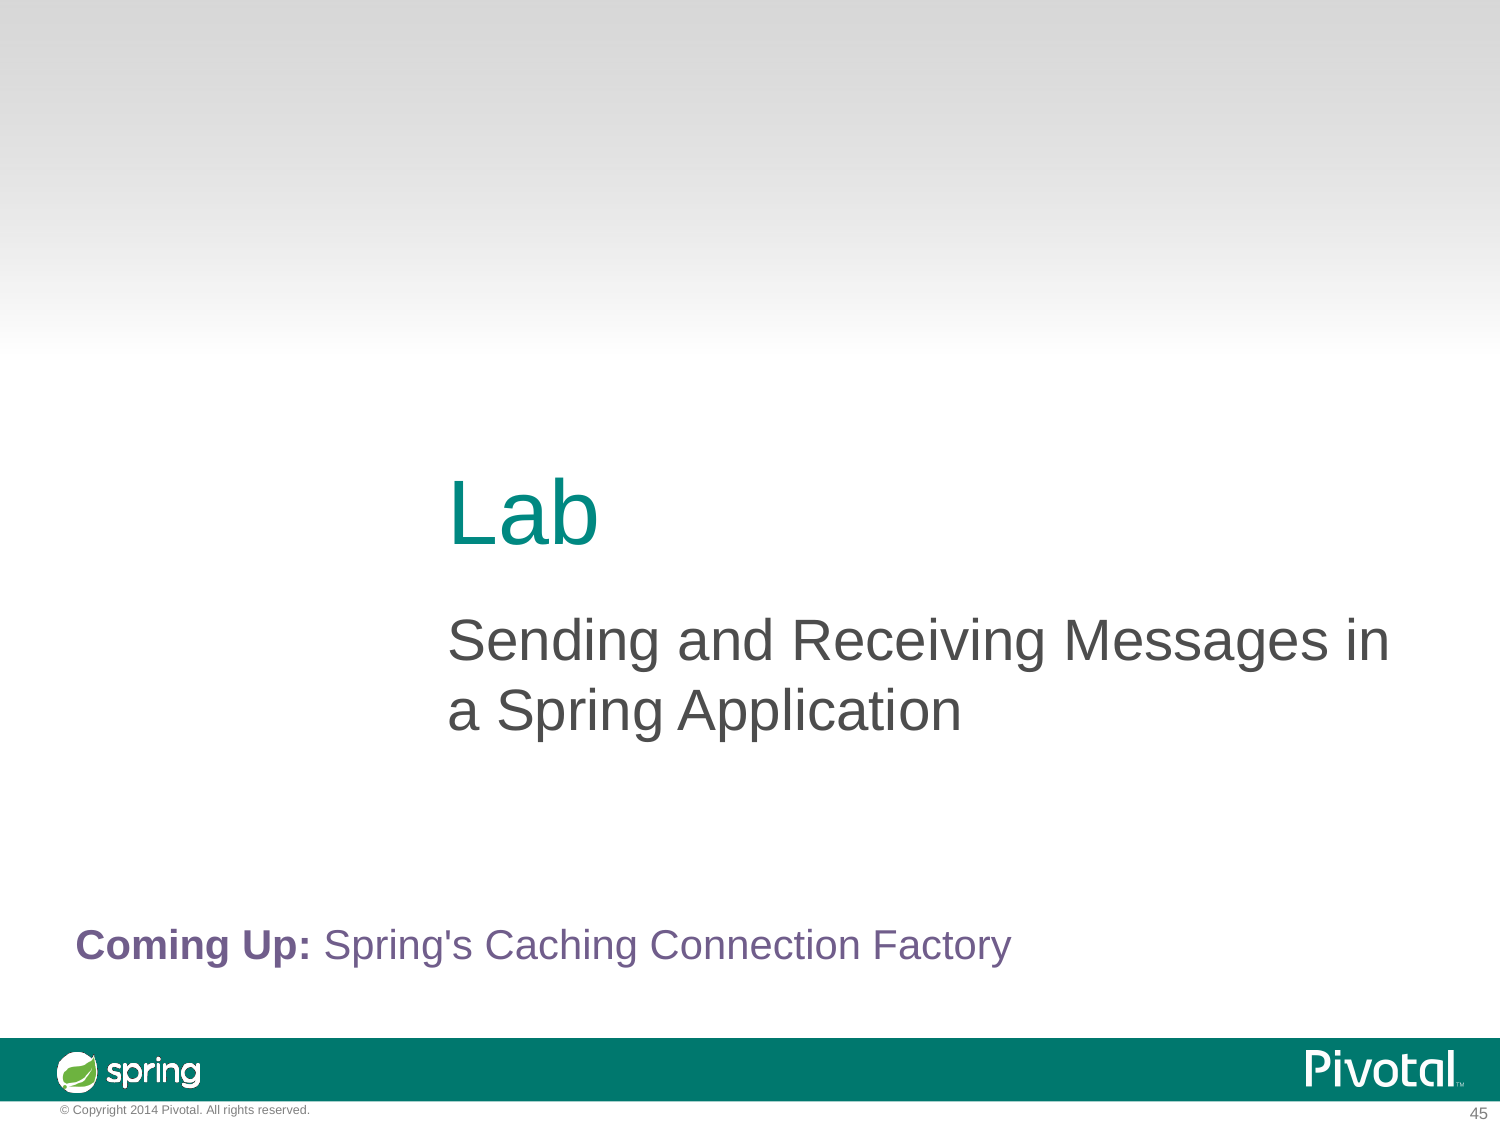

# Lab
Sending and Receiving Messages in a Spring Application
Coming Up: Spring's Caching Connection Factory